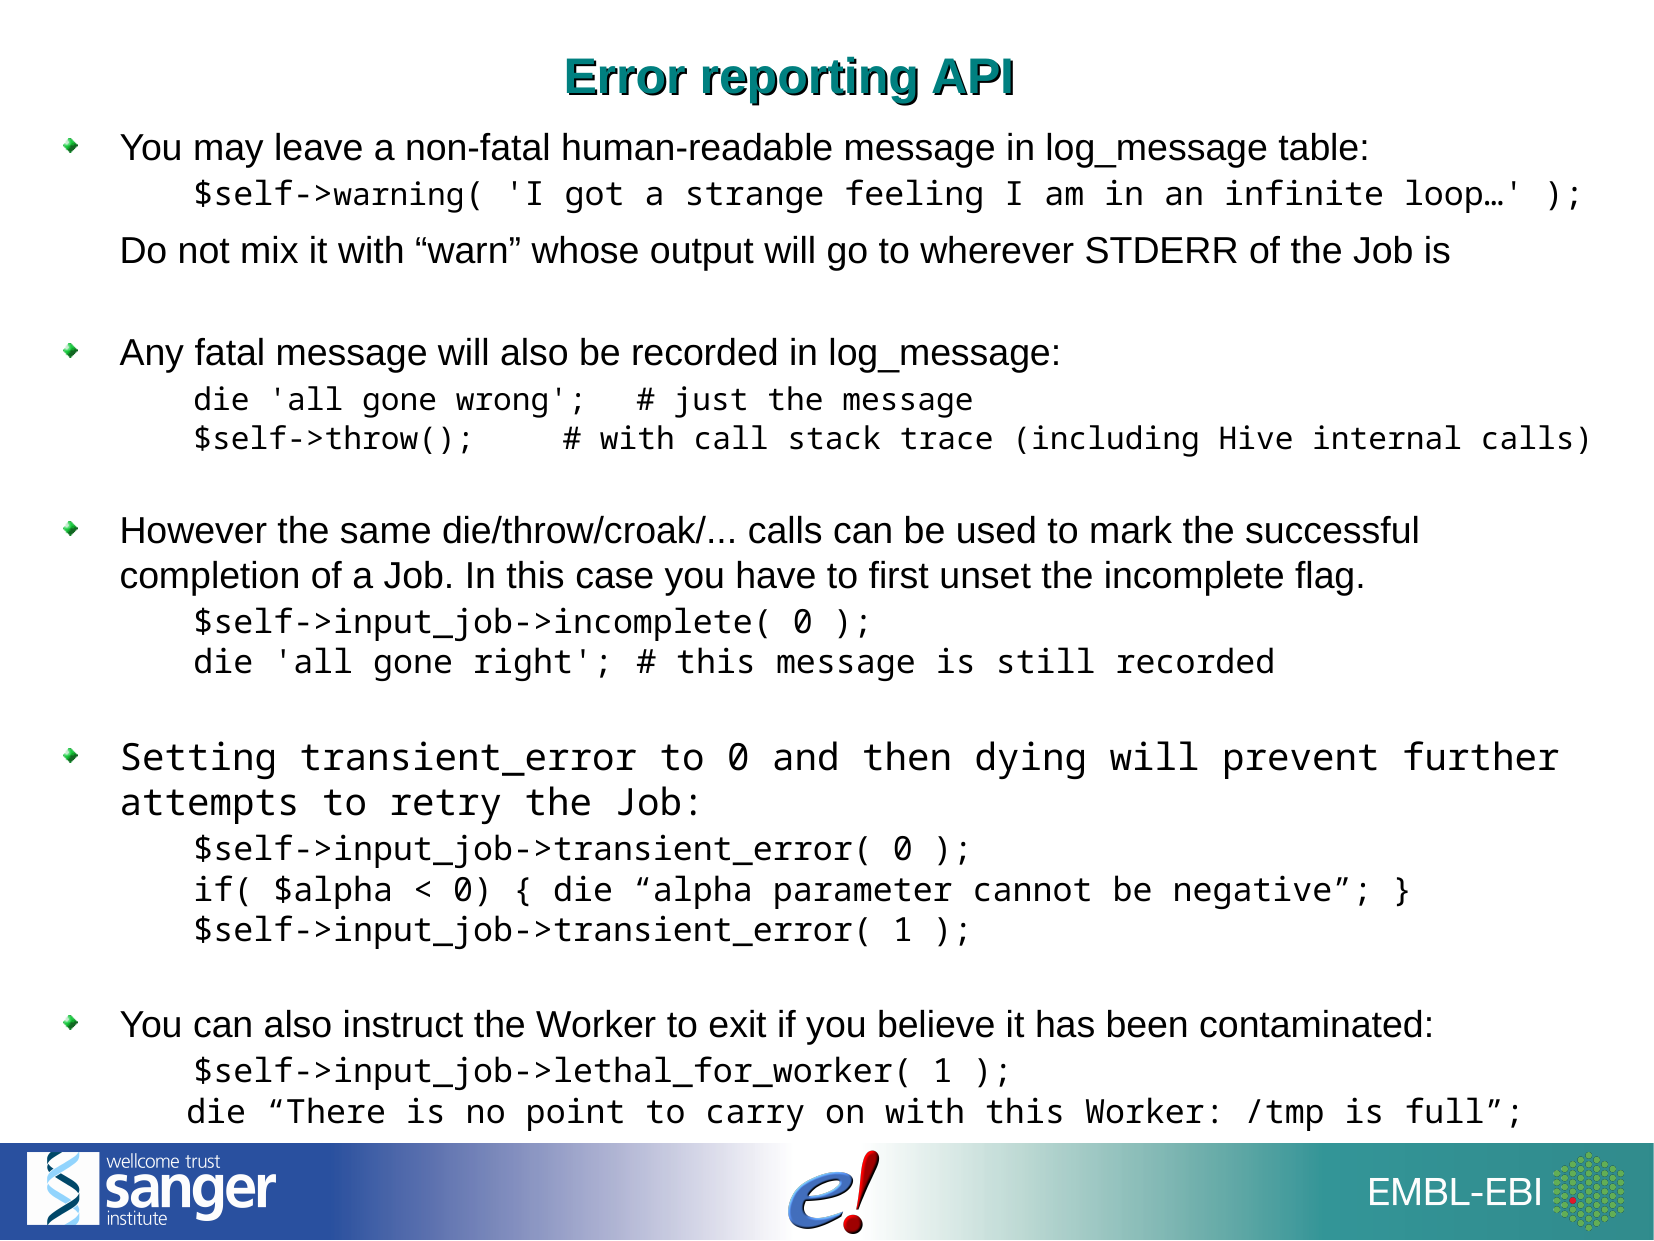

# Error reporting API
You may leave a non-fatal human-readable message in log_message table:
	$self->warning( 'I got a strange feeling I am in an infinite loop…' );
Do not mix it with “warn” whose output will go to wherever STDERR of the Job is
Any fatal message will also be recorded in log_message:
	die 'all gone wrong';	# just the message
	$self->throw();		# with call stack trace (including Hive internal calls)
However the same die/throw/croak/... calls can be used to mark the successful completion of a Job. In this case you have to first unset the incomplete flag.
	$self->input_job->incomplete( 0 );
	die 'all gone right';	# this message is still recorded
Setting transient_error to 0 and then dying will prevent further attempts to retry the Job:
	$self->input_job->transient_error( 0 );
	if( $alpha < 0) { die “alpha parameter cannot be negative”; }
	$self->input_job->transient_error( 1 );
You can also instruct the Worker to exit if you believe it has been contaminated:
	$self->input_job->lethal_for_worker( 1 );
die “There is no point to carry on with this Worker: /tmp is full”;